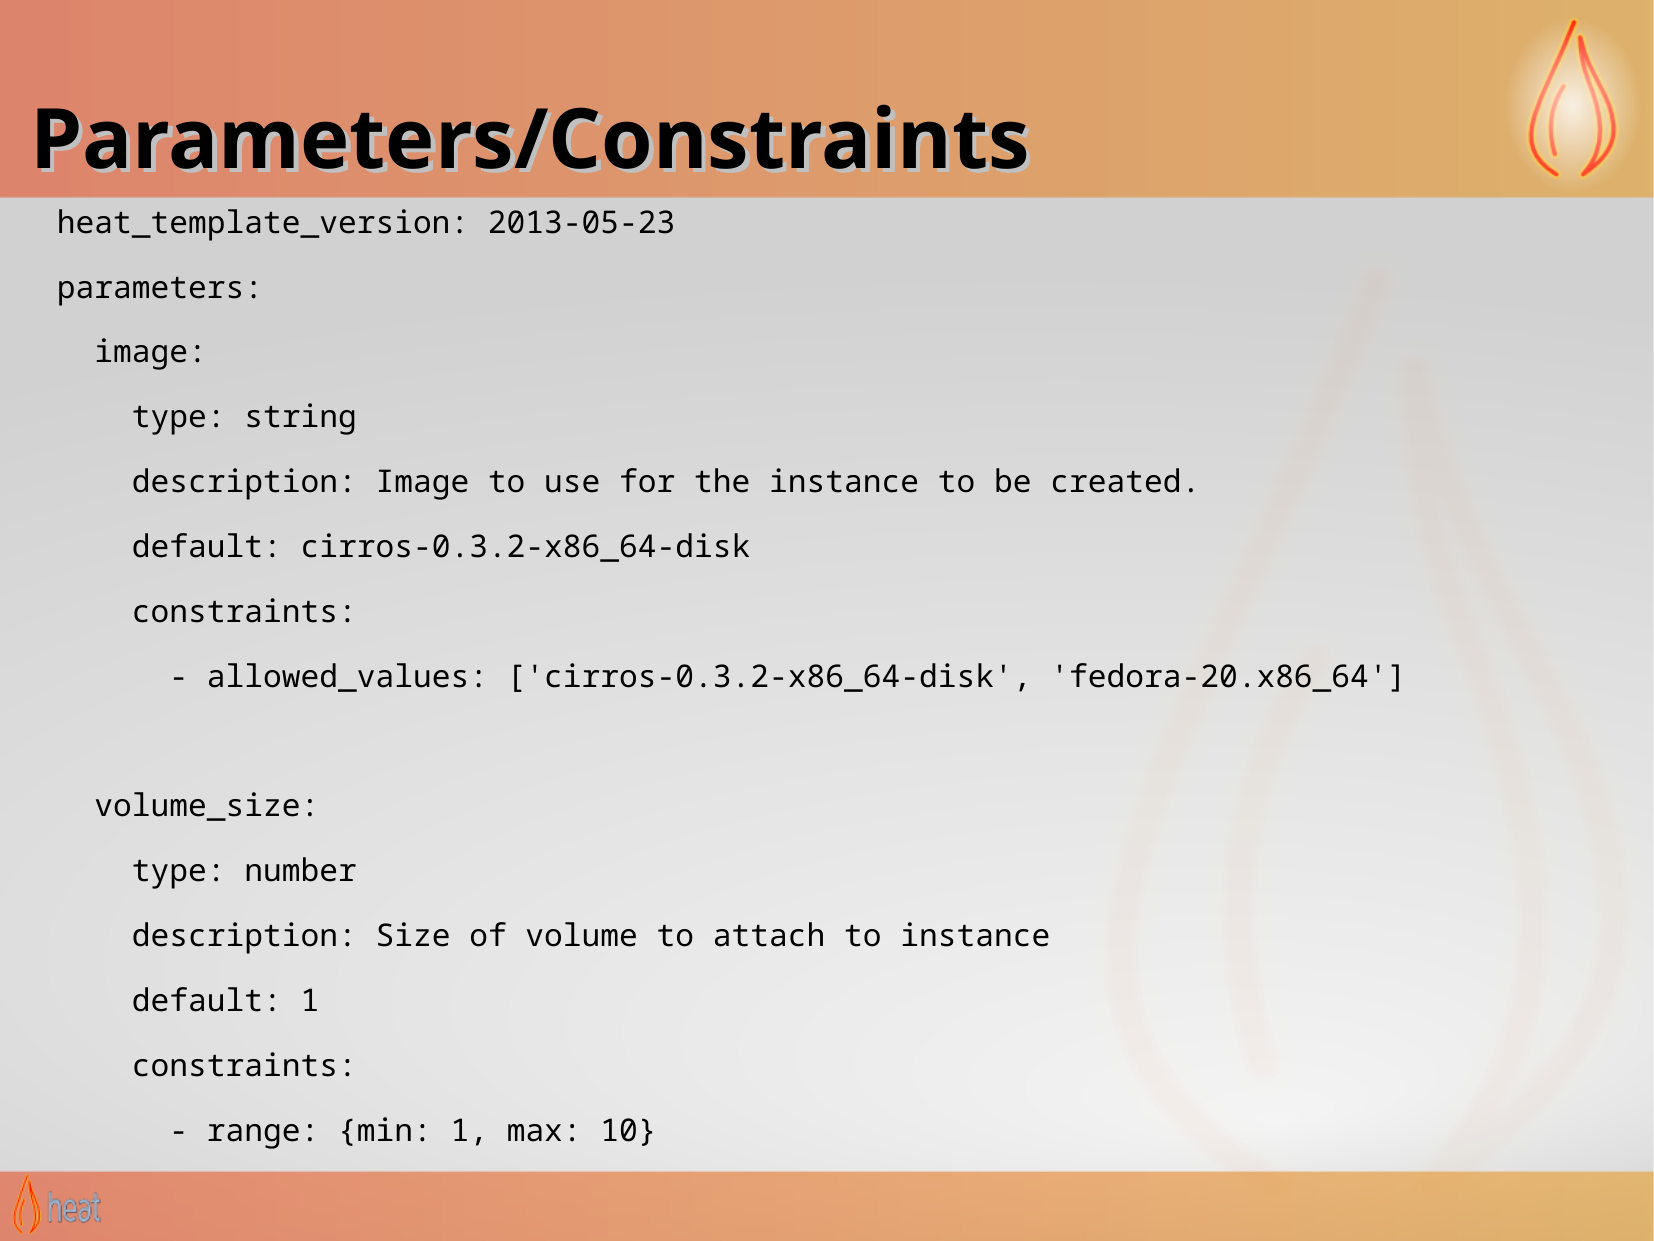

# Parameters/Constraints
heat_template_version: 2013-05-23
parameters:
 image:
 type: string
 description: Image to use for the instance to be created.
 default: cirros-0.3.2-x86_64-disk
 constraints:
 - allowed_values: ['cirros-0.3.2-x86_64-disk', 'fedora-20.x86_64']
 volume_size:
 type: number
 description: Size of volume to attach to instance
 default: 1
 constraints:
 - range: {min: 1, max: 10}